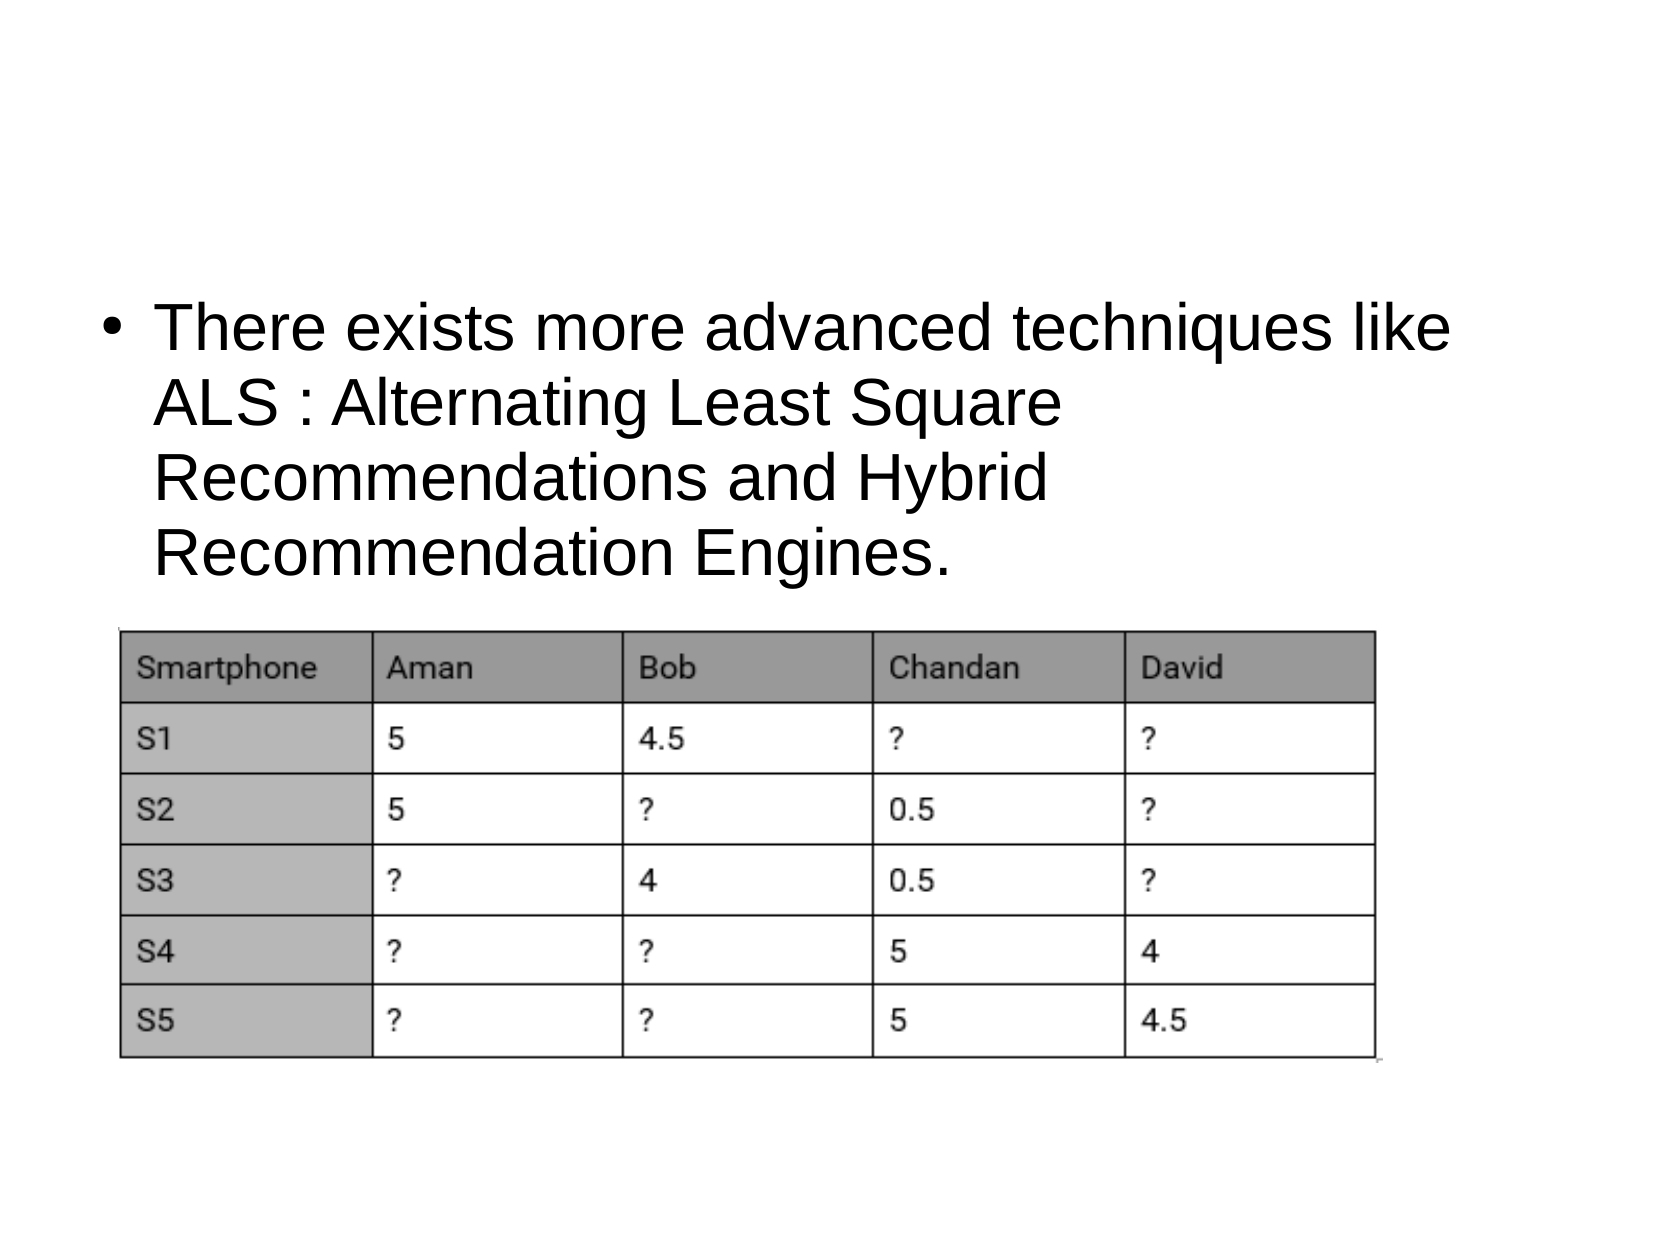

#
There exists more advanced techniques like ALS : Alternating Least Square Recommendations and Hybrid Recommendation Engines.